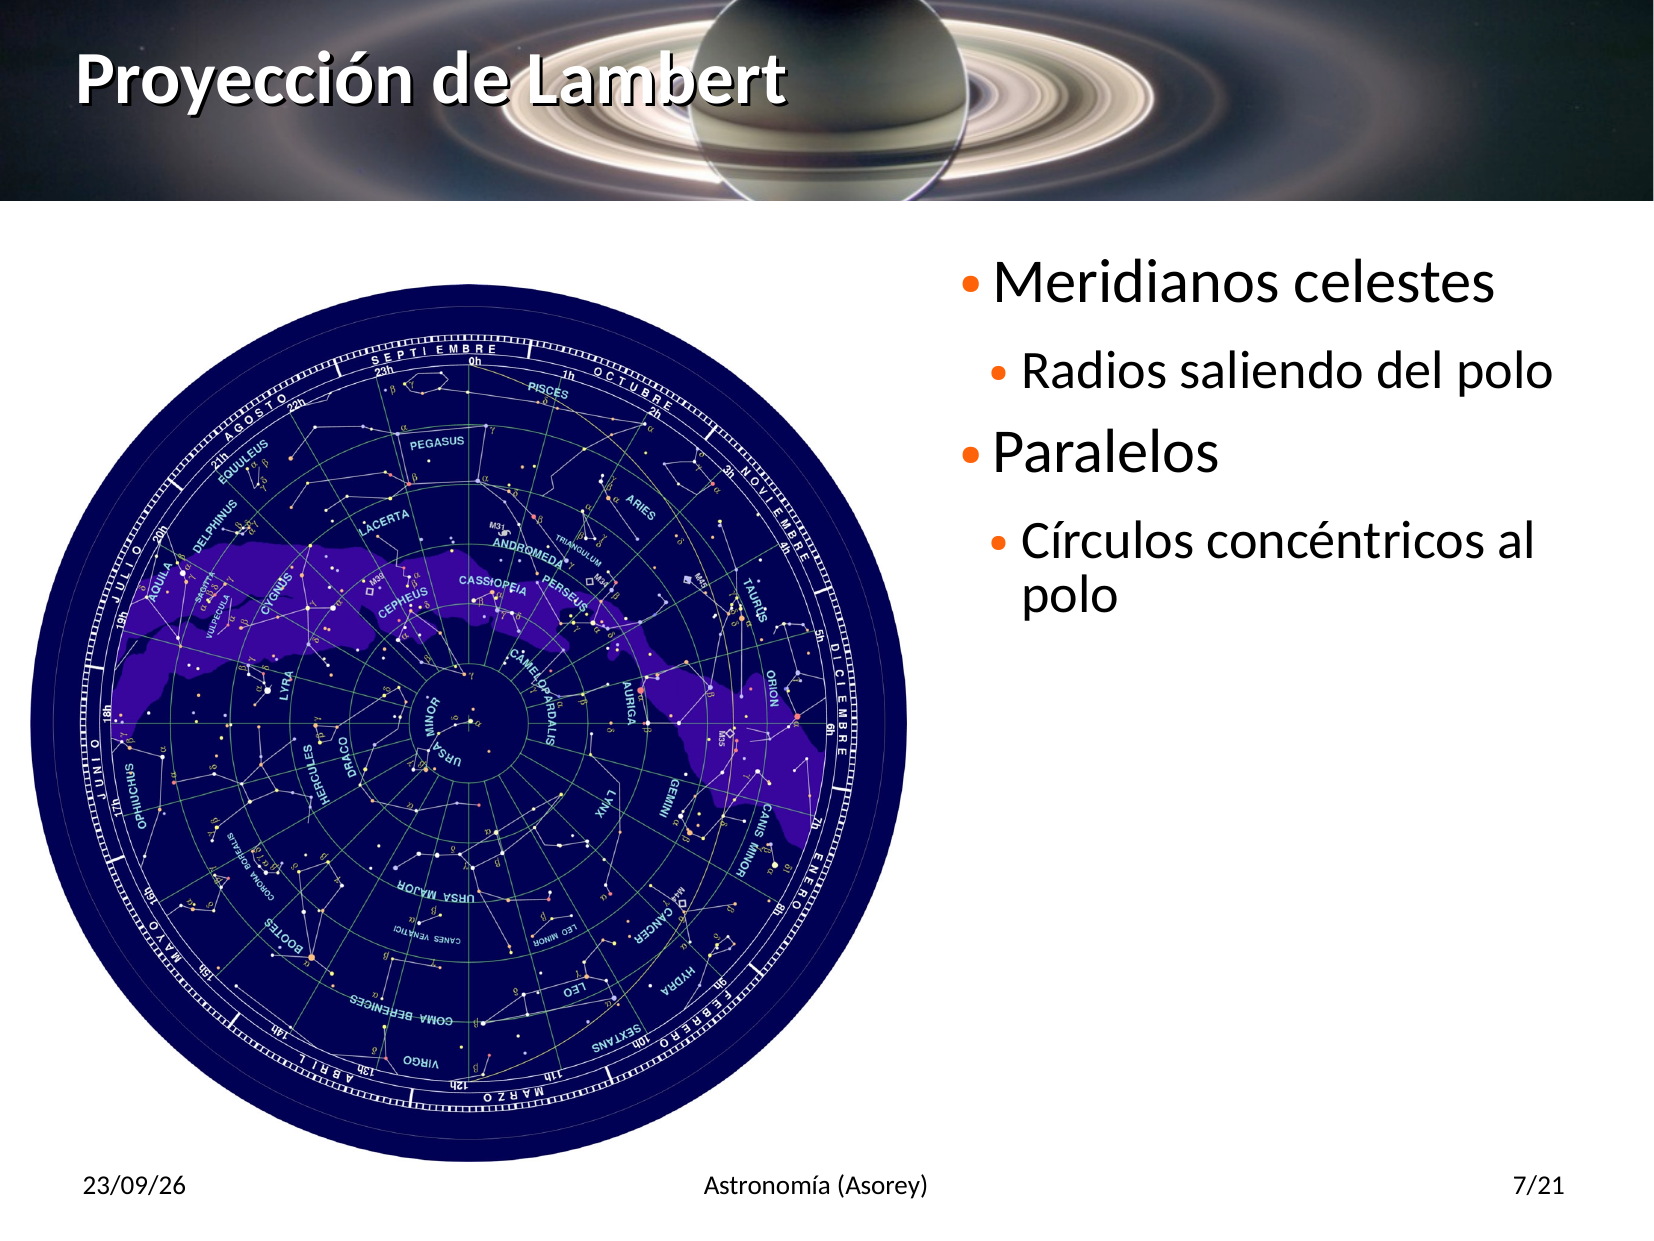

# Proyección de Lambert
Meridianos celestes
Radios saliendo del polo
Paralelos
Círculos concéntricos al polo
Astronomía (Asorey)
7